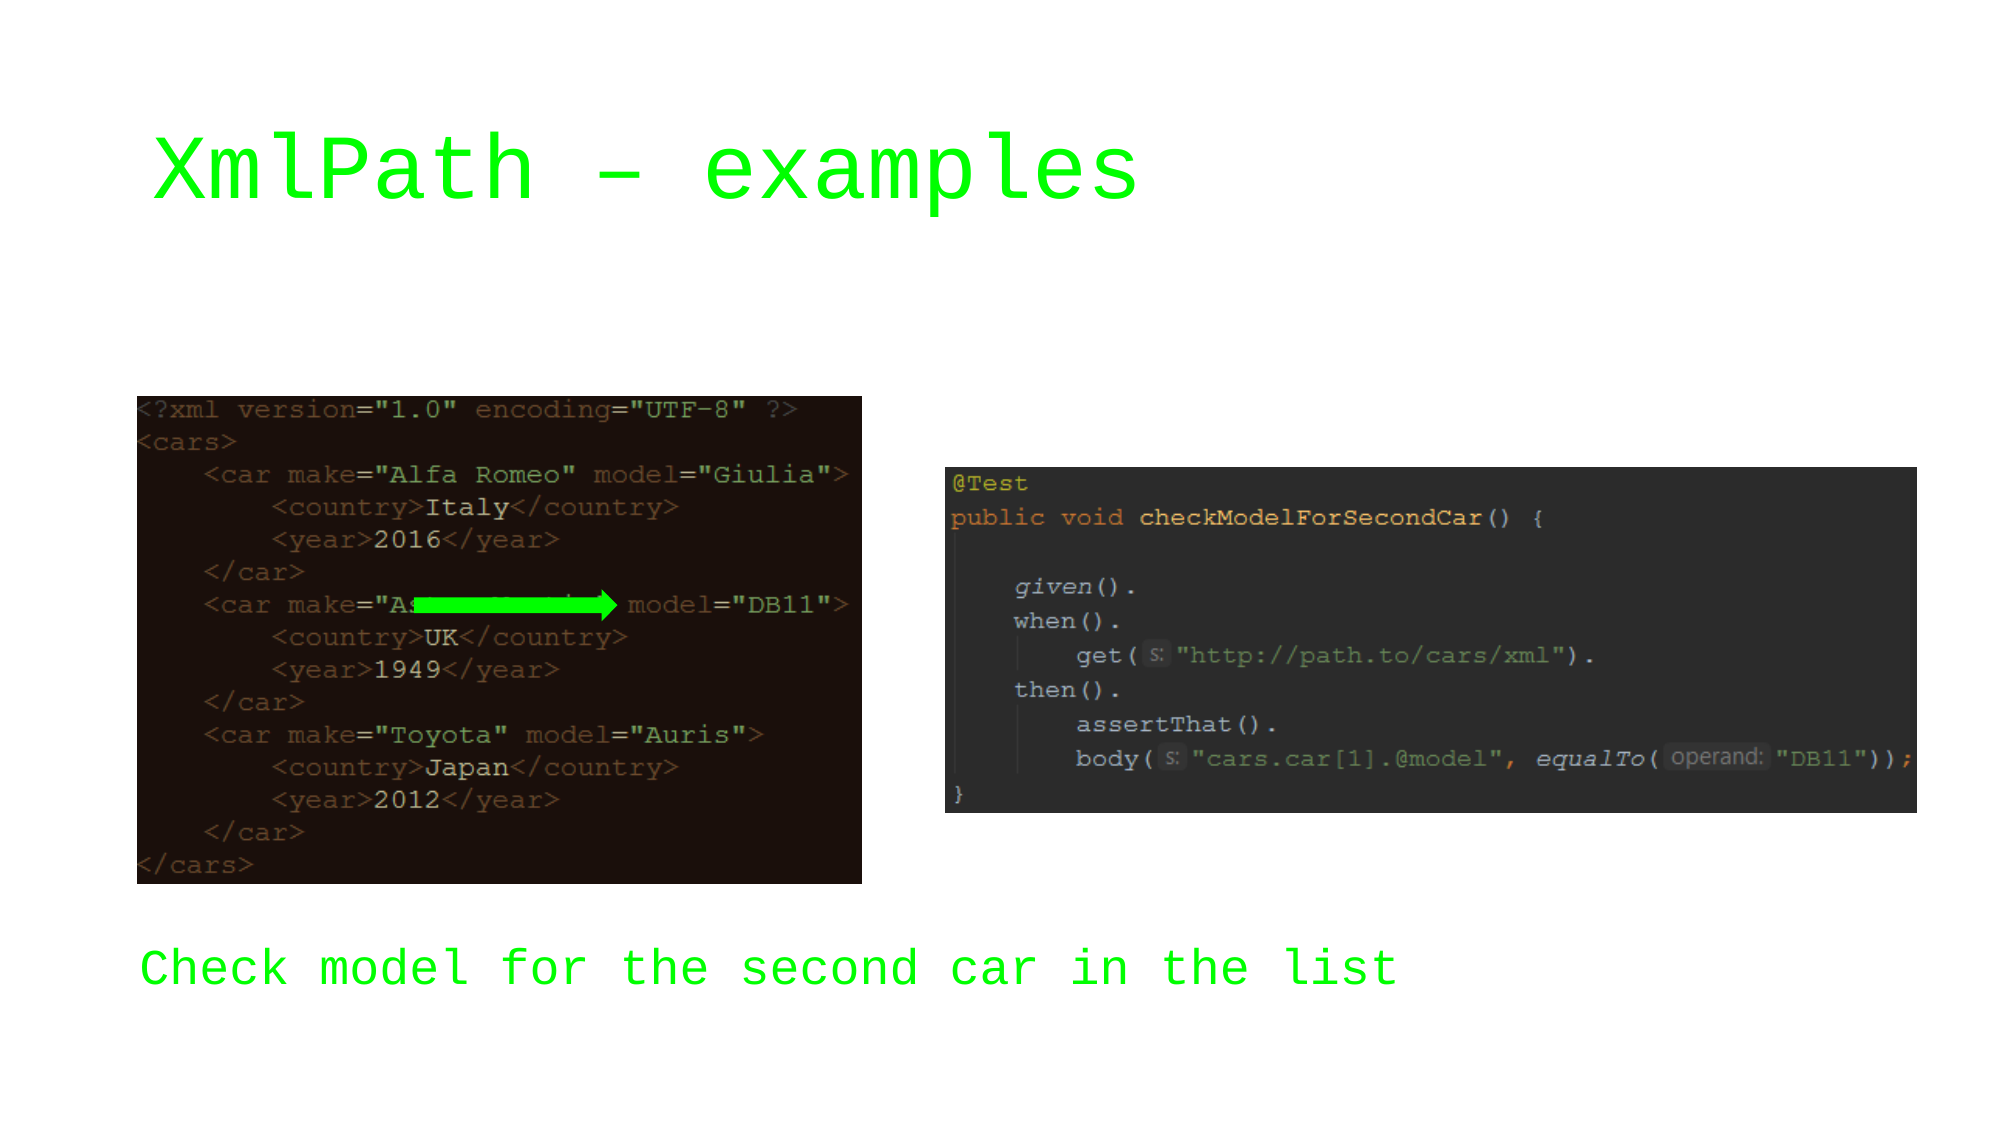

# XmlPath – examples
Check model for the second car in the list